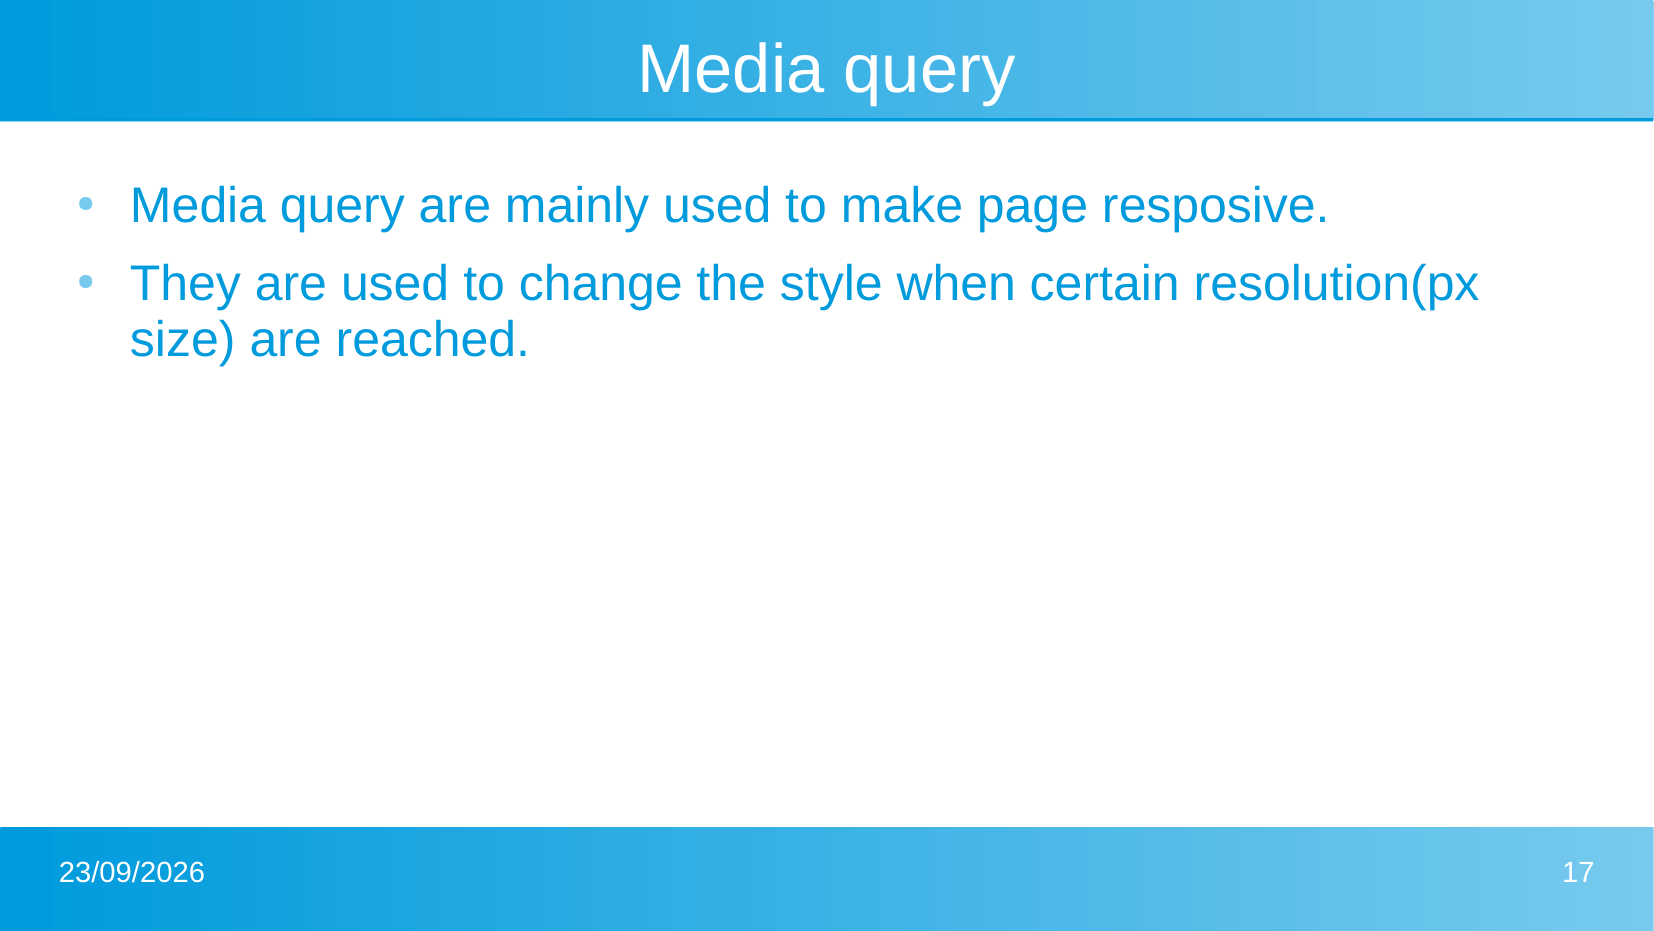

# Media query
Media query are mainly used to make page resposive.
They are used to change the style when certain resolution(px size) are reached.
17